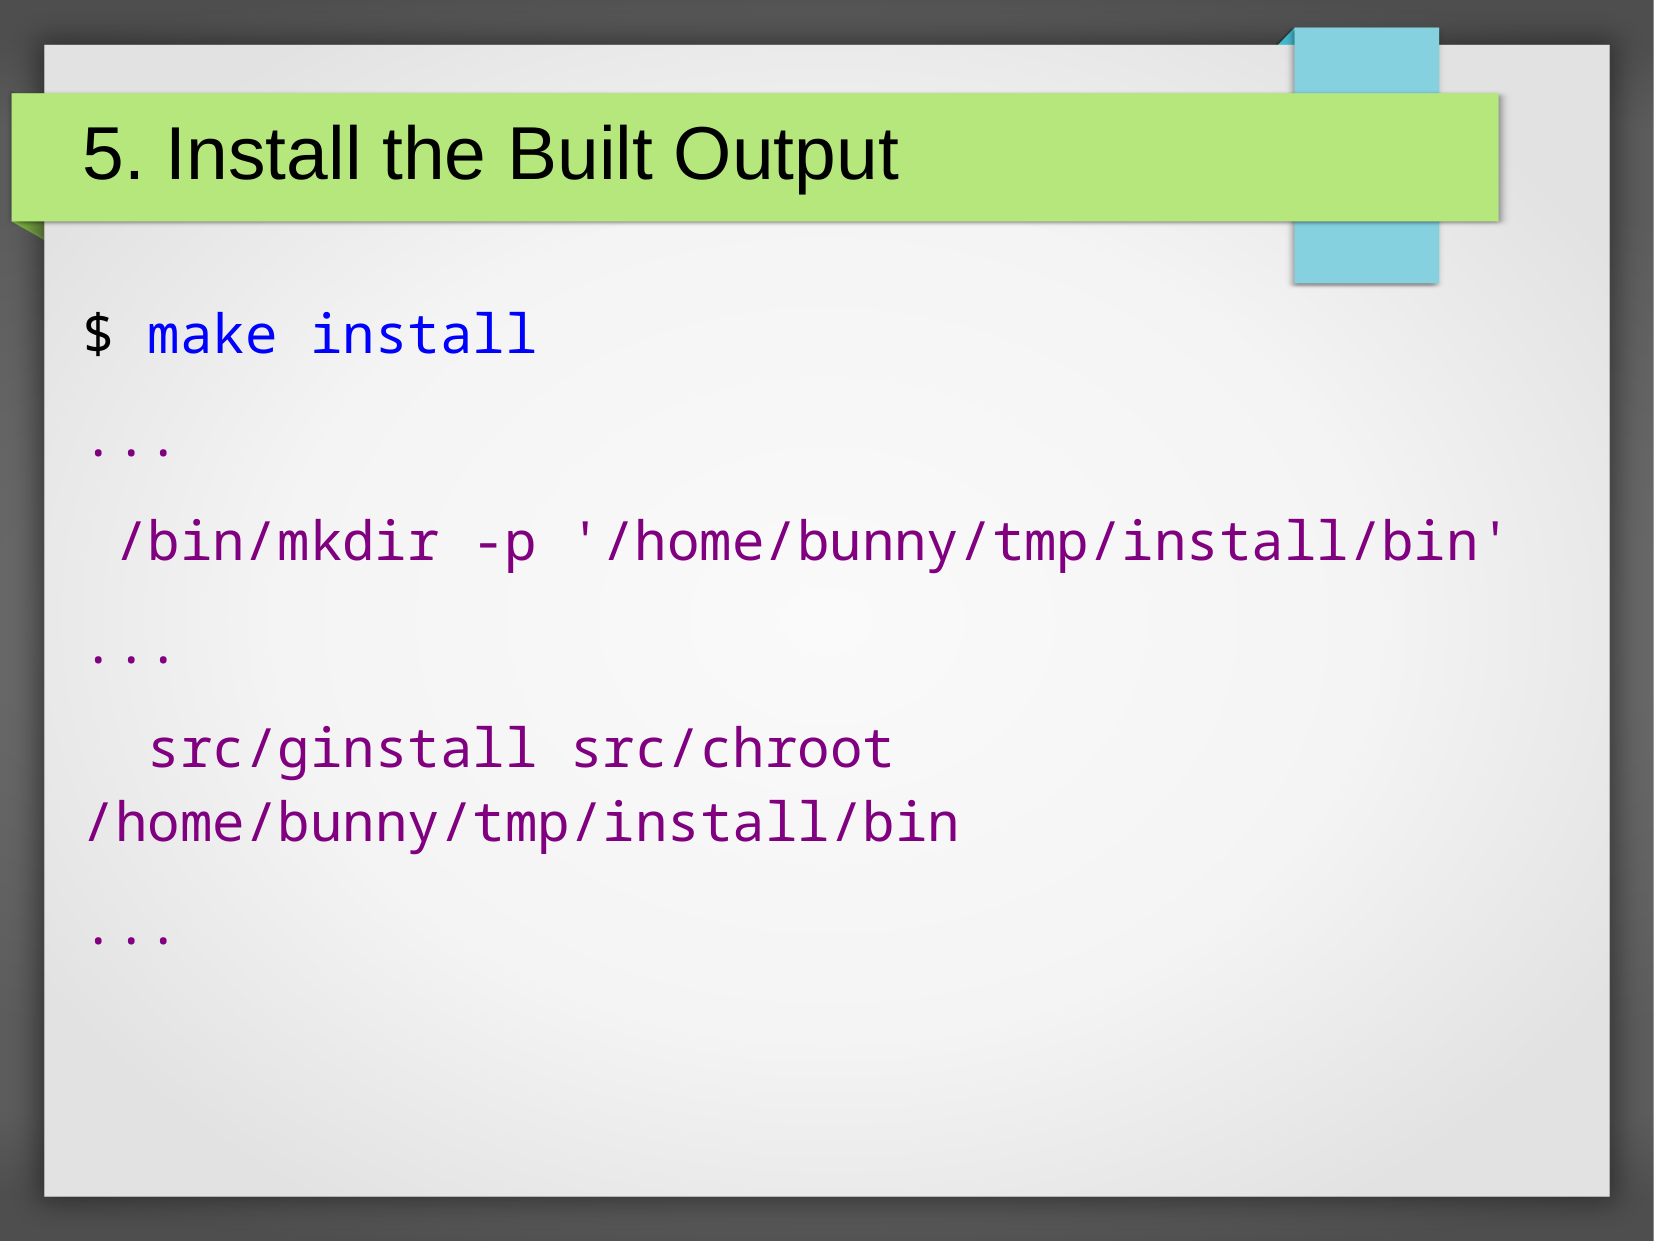

# 5. Install the Built Output
$ make install
...
 /bin/mkdir -p '/home/bunny/tmp/install/bin'
...
 src/ginstall src/chroot /home/bunny/tmp/install/bin
...